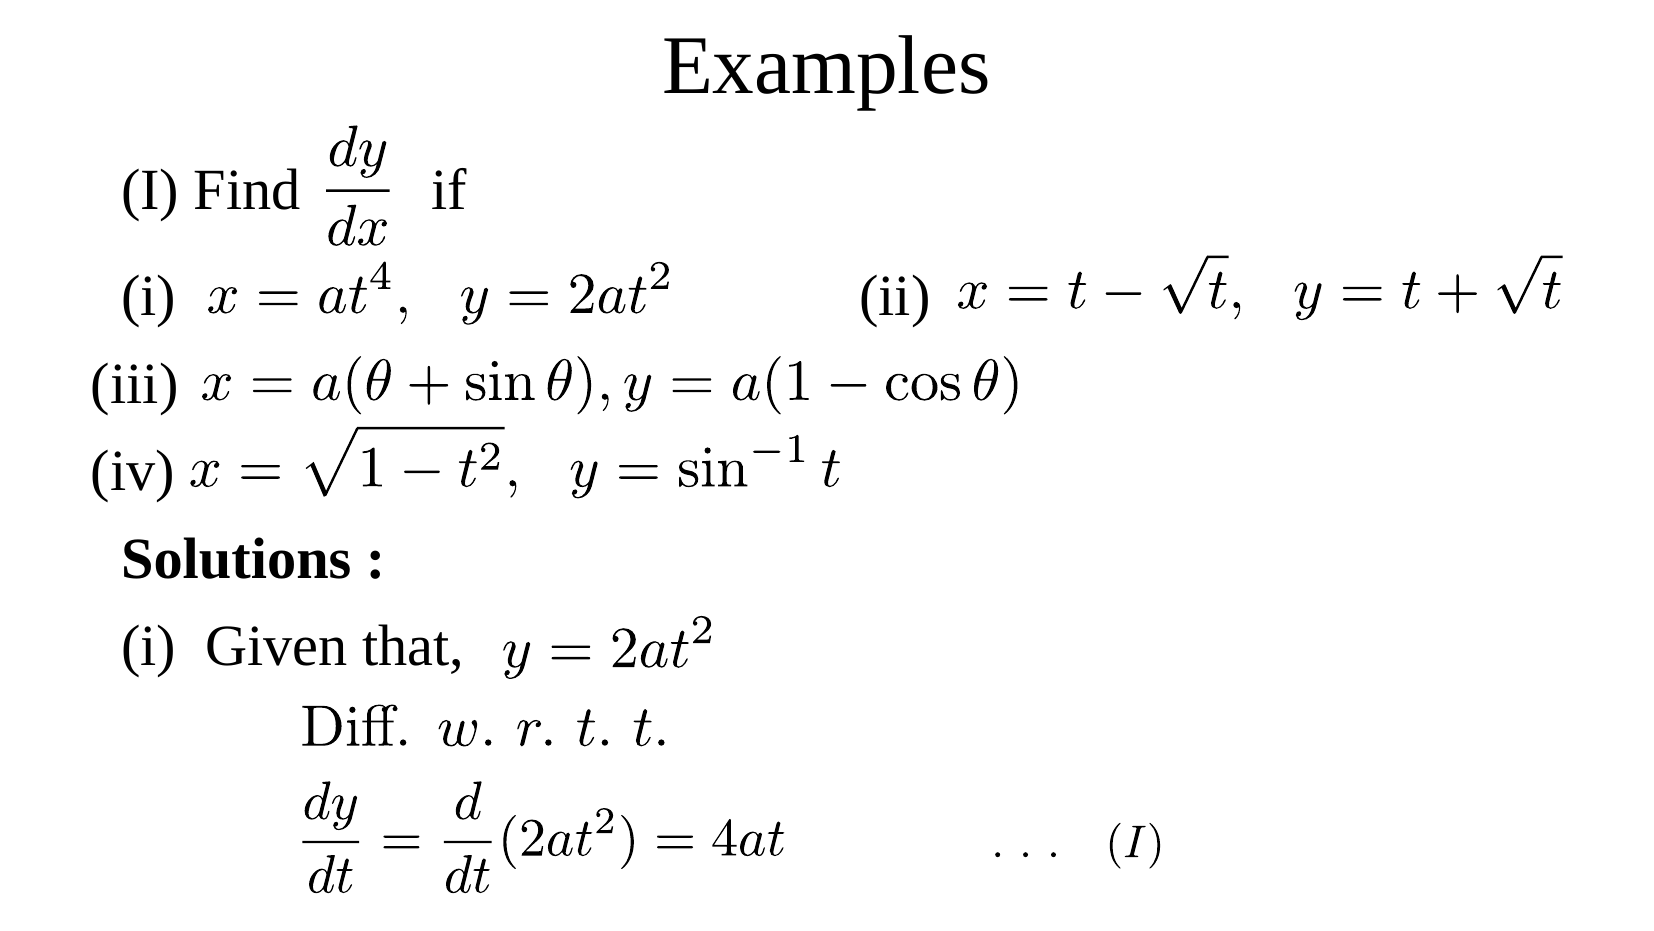

# Examples
	(I) Find if
	(i)										(ii)
 (iii)
 (iv)
	Solutions :
	(i) Given that,